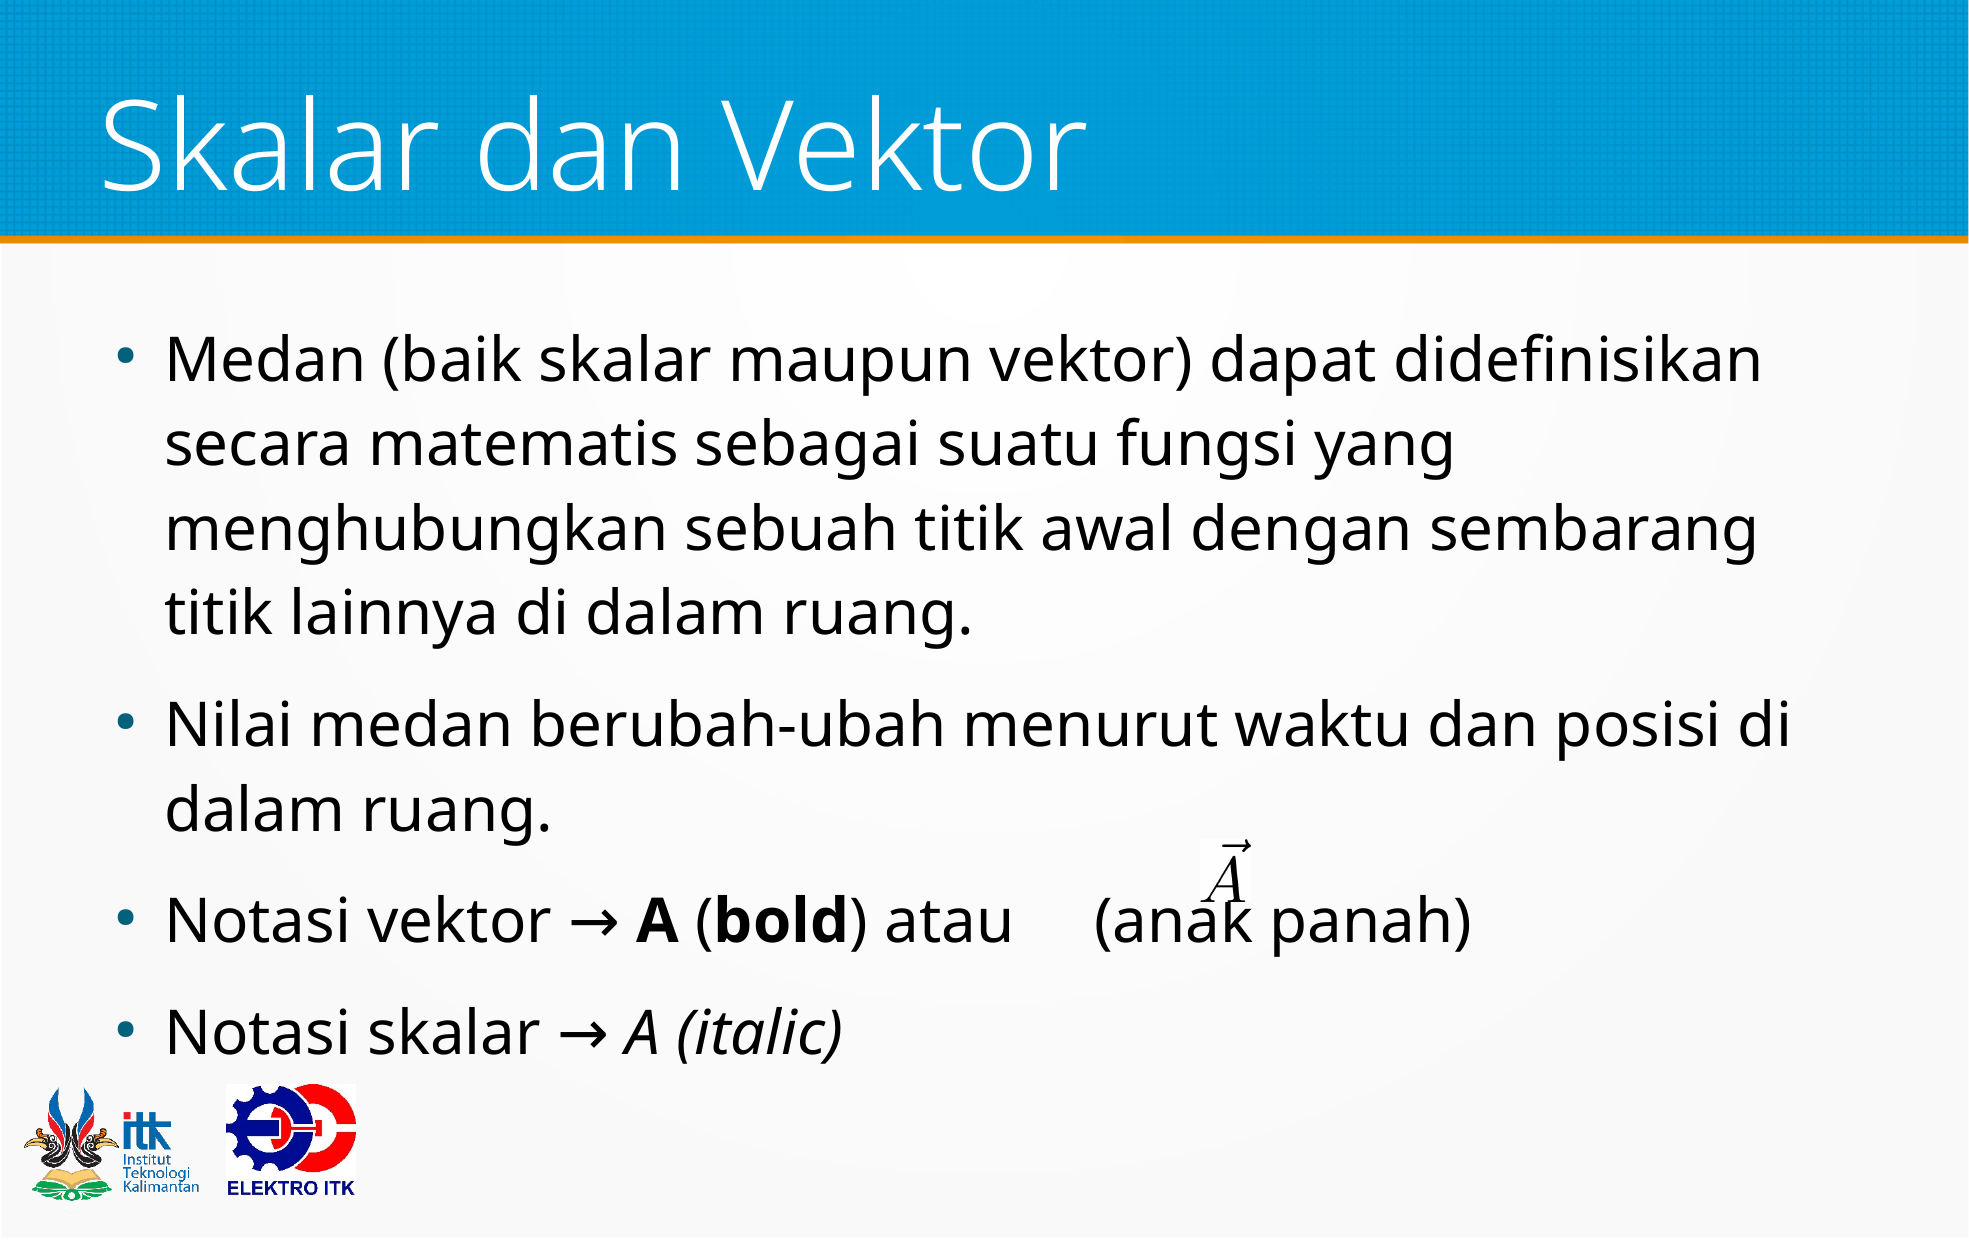

# Skalar dan Vektor
Medan (baik skalar maupun vektor) dapat didefinisikan secara matematis sebagai suatu fungsi yang menghubungkan sebuah titik awal dengan sembarang titik lainnya di dalam ruang.
Nilai medan berubah-ubah menurut waktu dan posisi di dalam ruang.
Notasi vektor → A (bold) atau (anak panah)
Notasi skalar → A (italic)